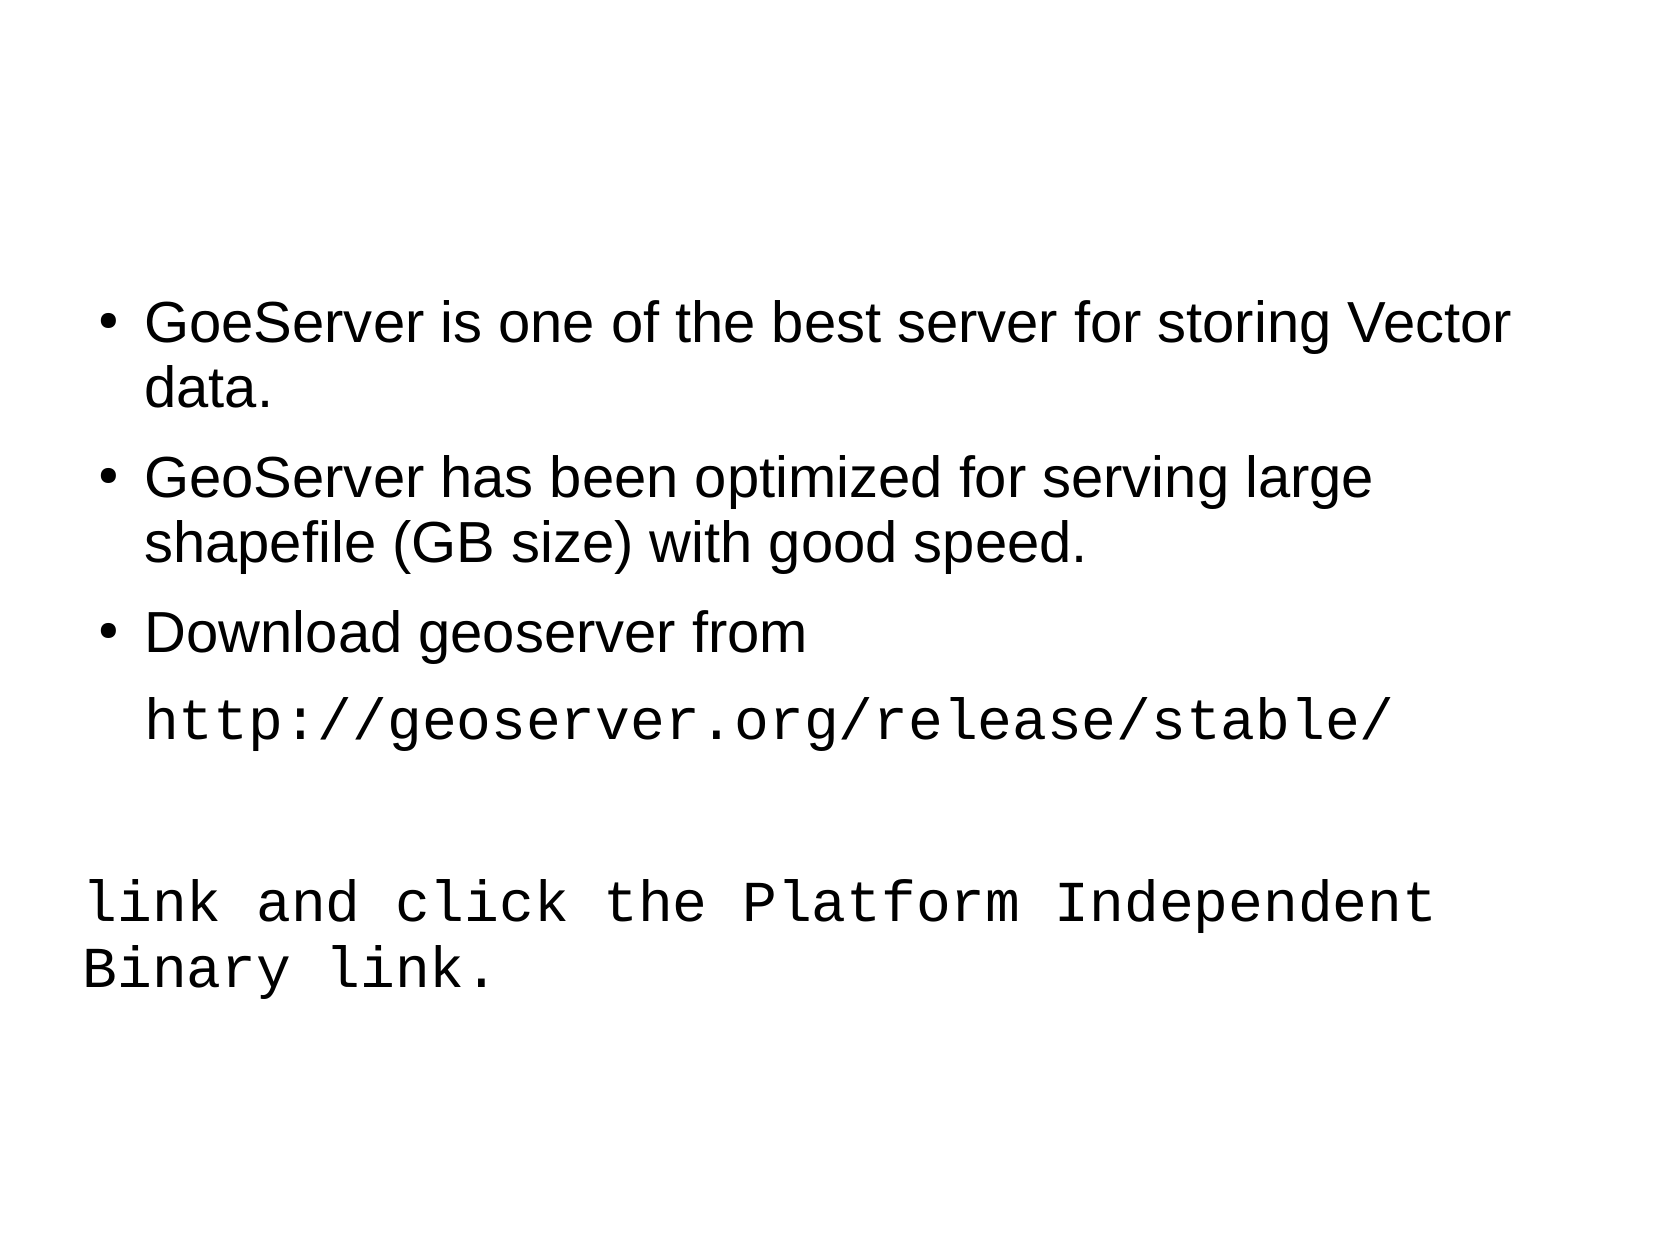

#
GoeServer is one of the best server for storing Vector data.
GeoServer has been optimized for serving large shapefile (GB size) with good speed.
Download geoserver from
http://geoserver.org/release/stable/
link and click the Platform Independent Binary link.